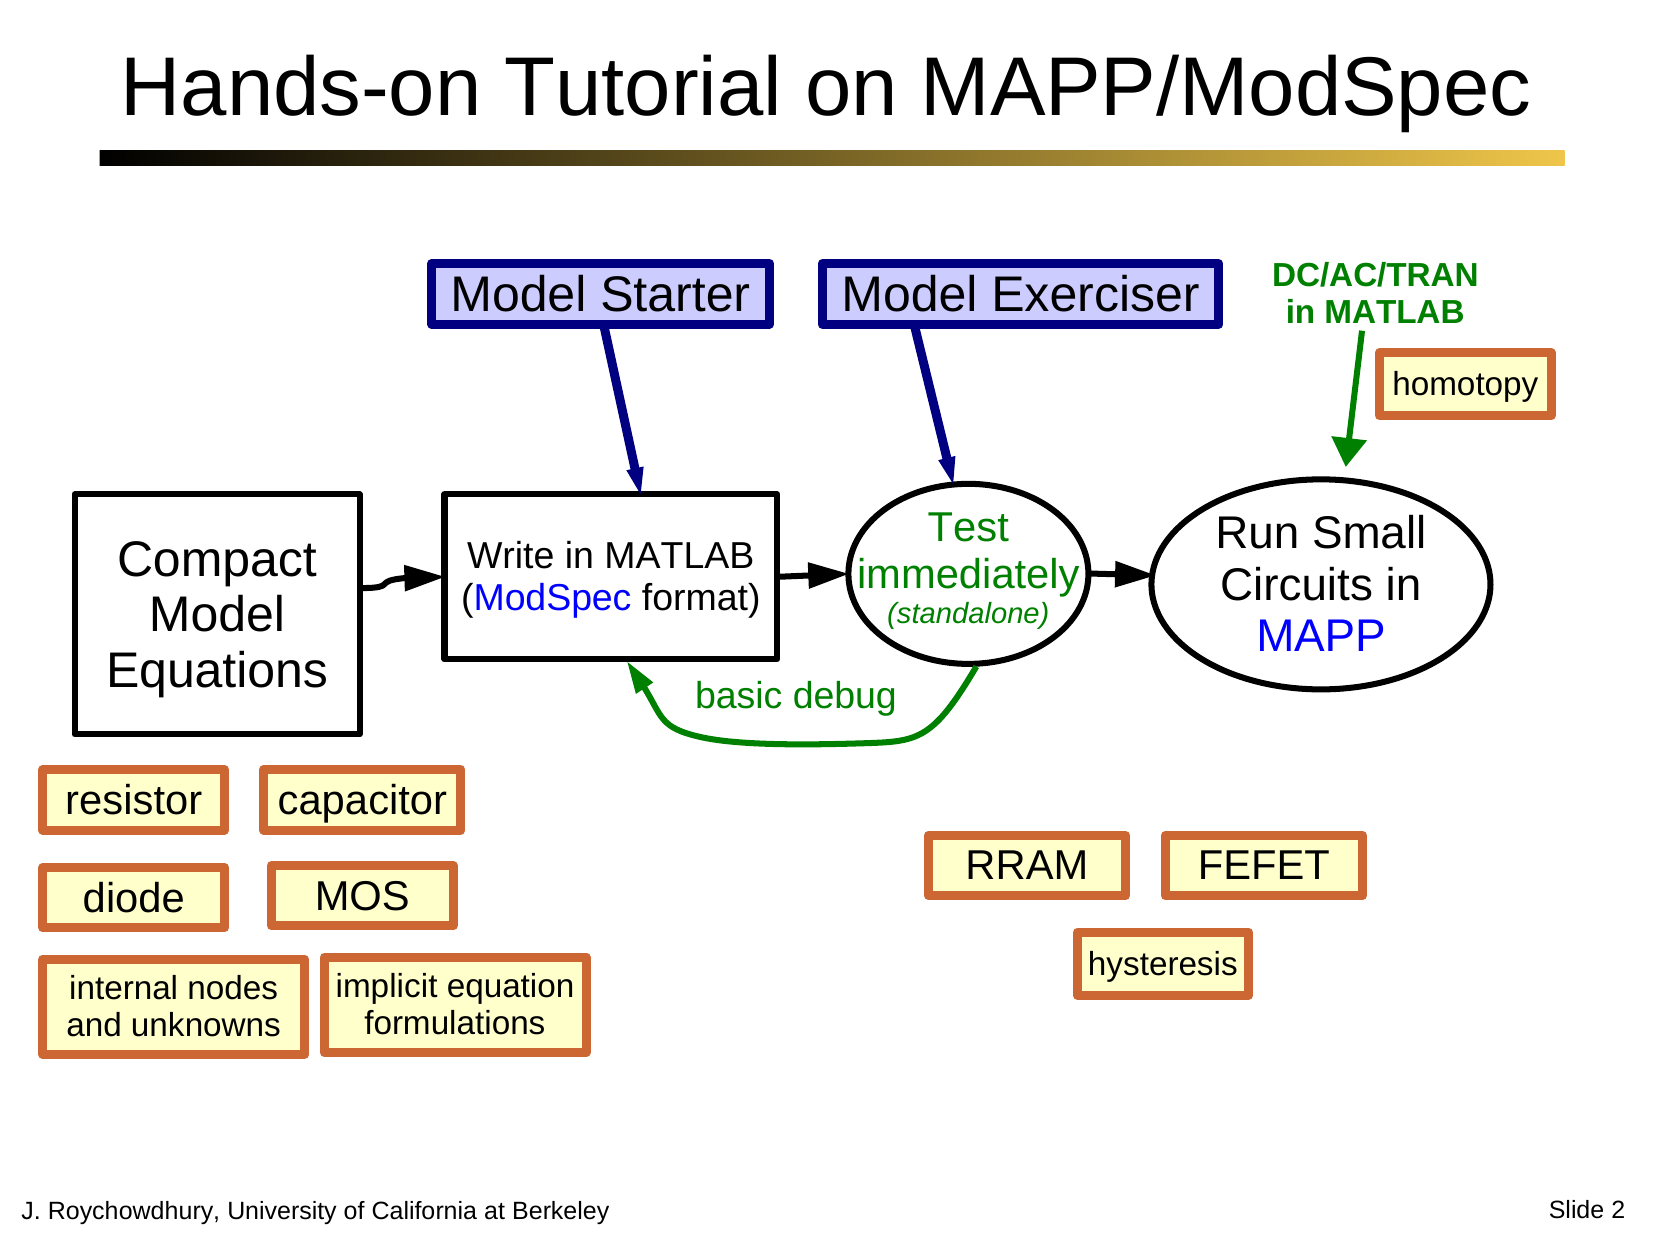

# Hands-on Tutorial on MAPP/ModSpec
DC/AC/TRAN
in MATLAB
Model Starter
Model Exerciser
homotopy
Run Small
Circuits in
MAPP
Test
immediately
(standalone)
Compact
Model
Equations
Write in MATLAB
(ModSpec format)
basic debug
resistor
capacitor
RRAM
FEFET
MOS
diode
hysteresis
implicit equation
formulations
internal nodes
and unknowns